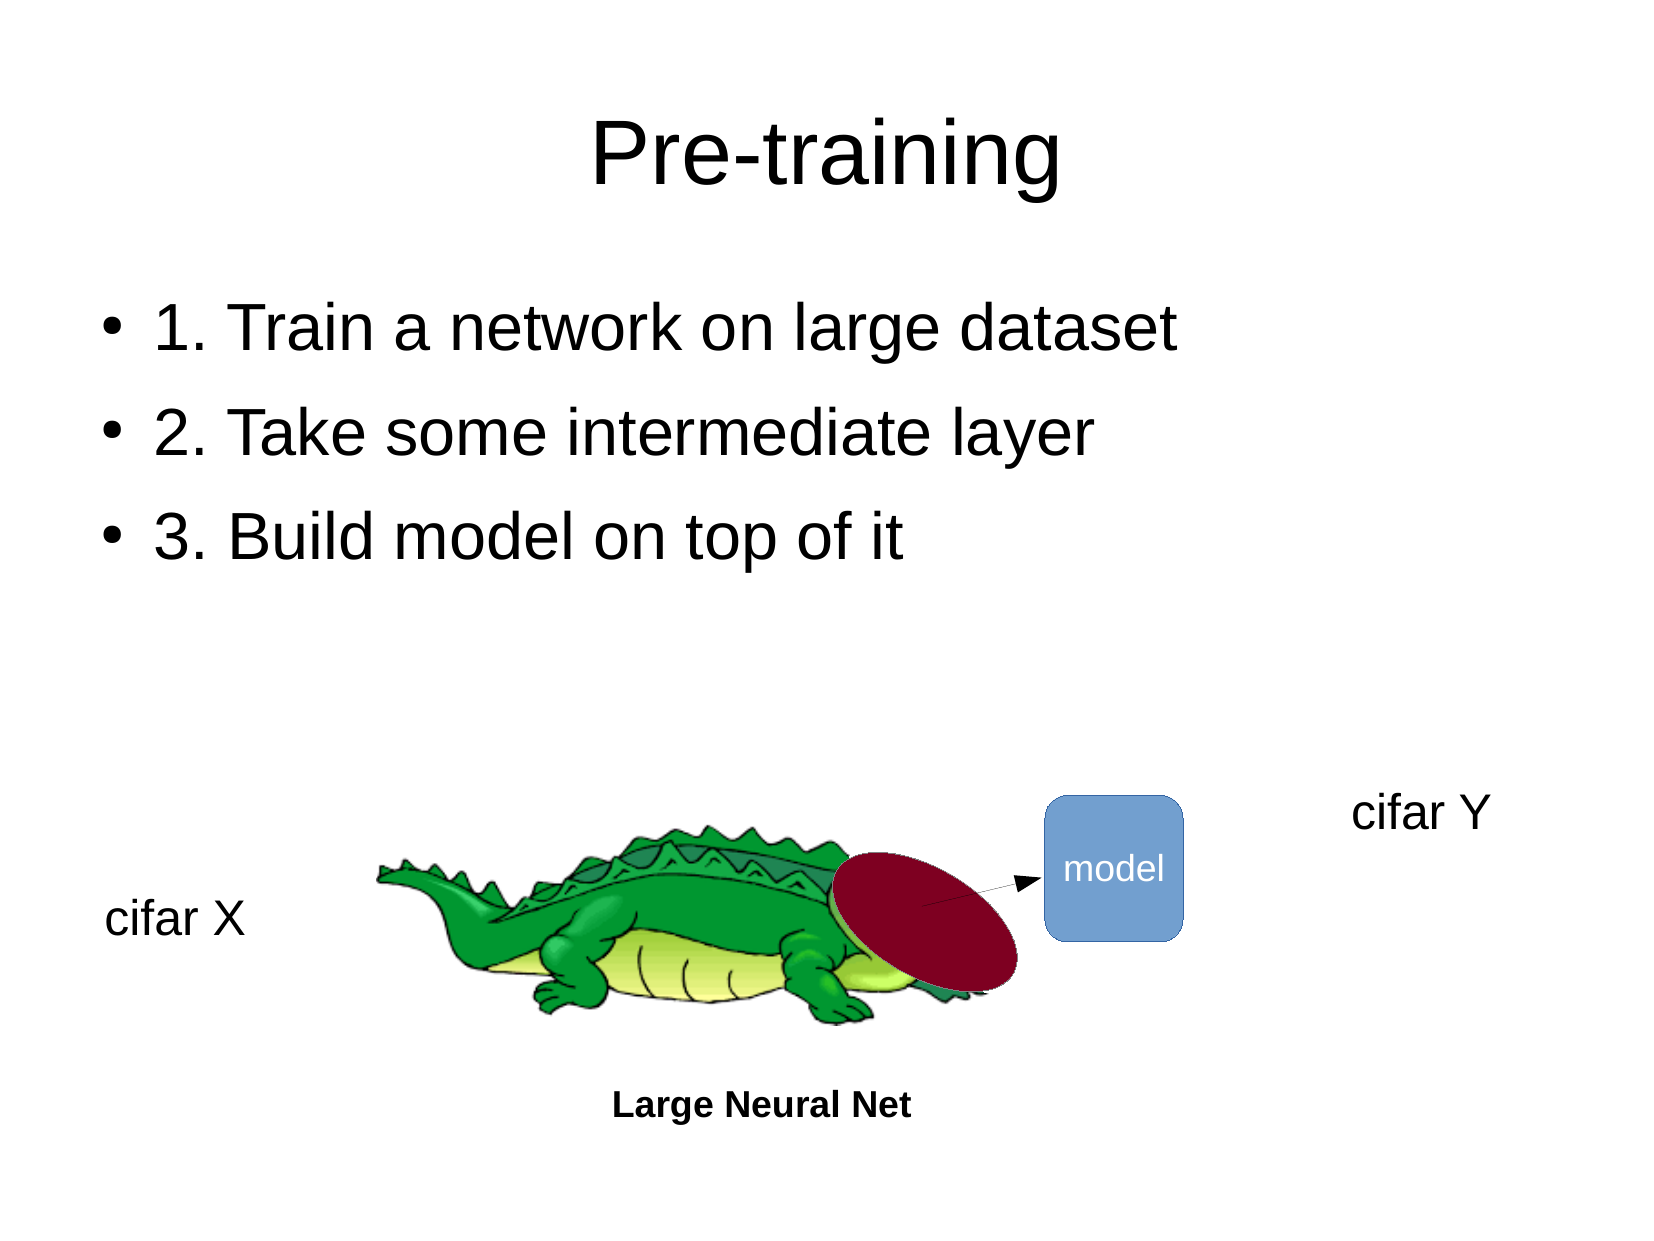

# Pre-training
1. Train a network on large dataset
2. Take some intermediate layer
3. Build model on top of it
cifar Y
model
cifar X
Large Neural Net